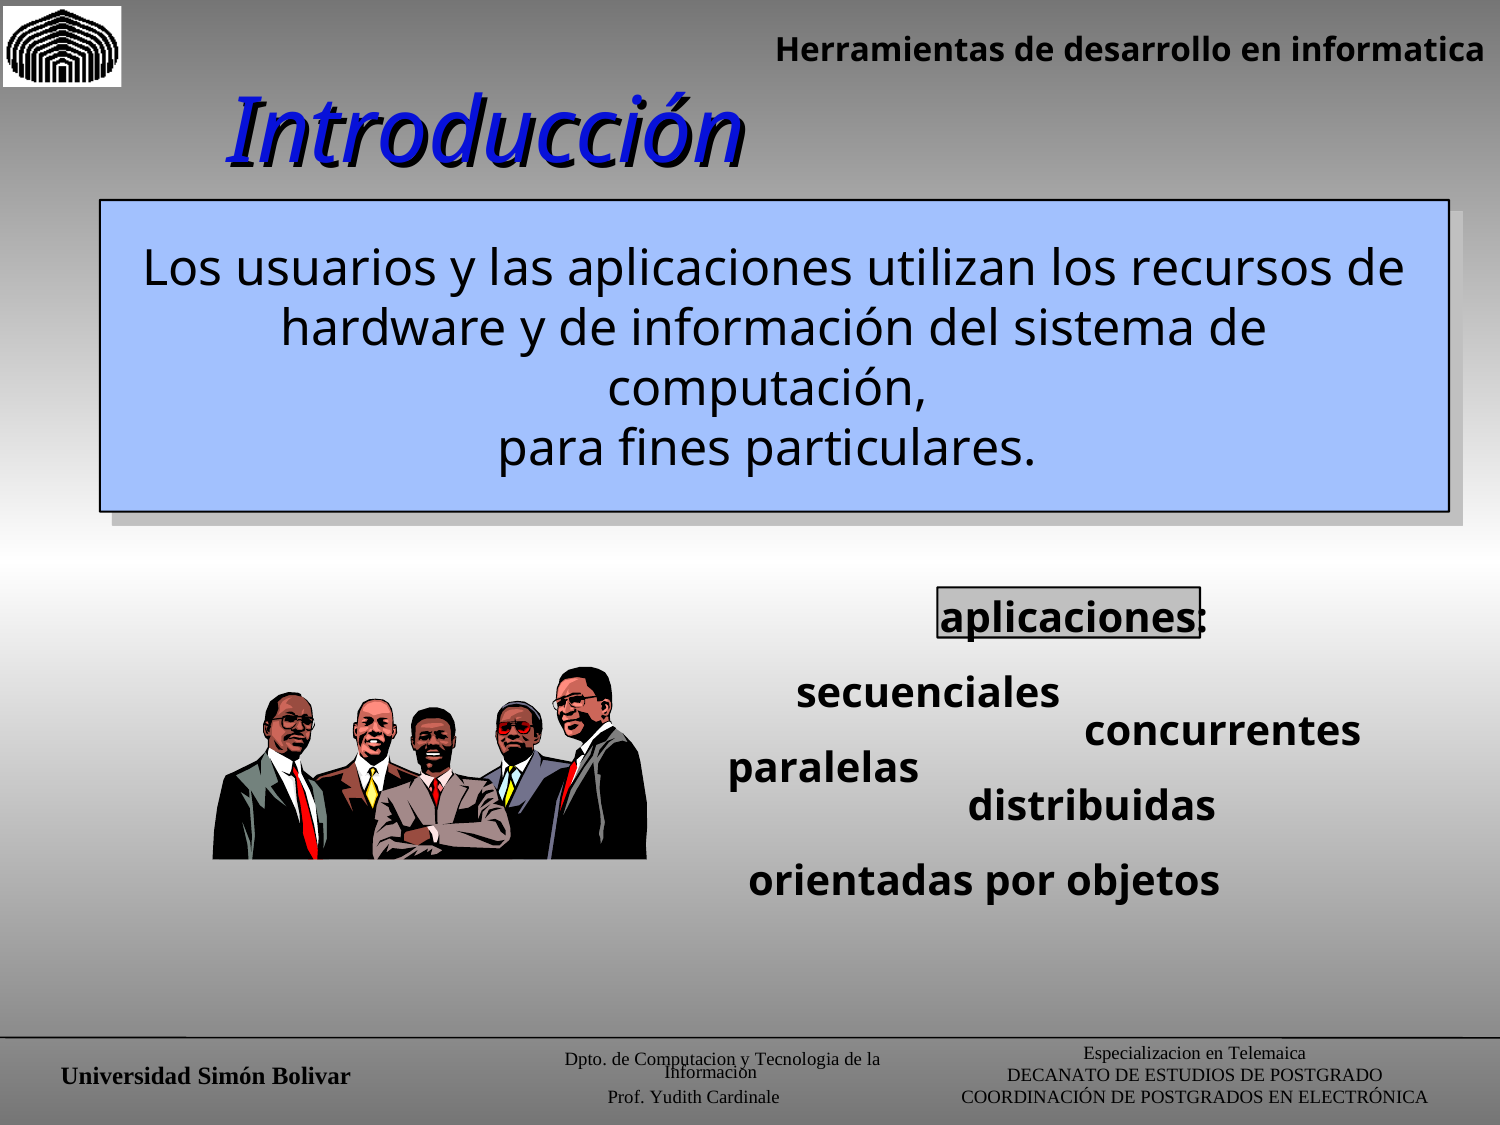

Introducción
Los usuarios y las aplicaciones utilizan los recursos de
hardware y de información del sistema de computación,
para fines particulares.
aplicaciones:
secuenciales
concurrentes
 paralelas
distribuidas
orientadas por objetos